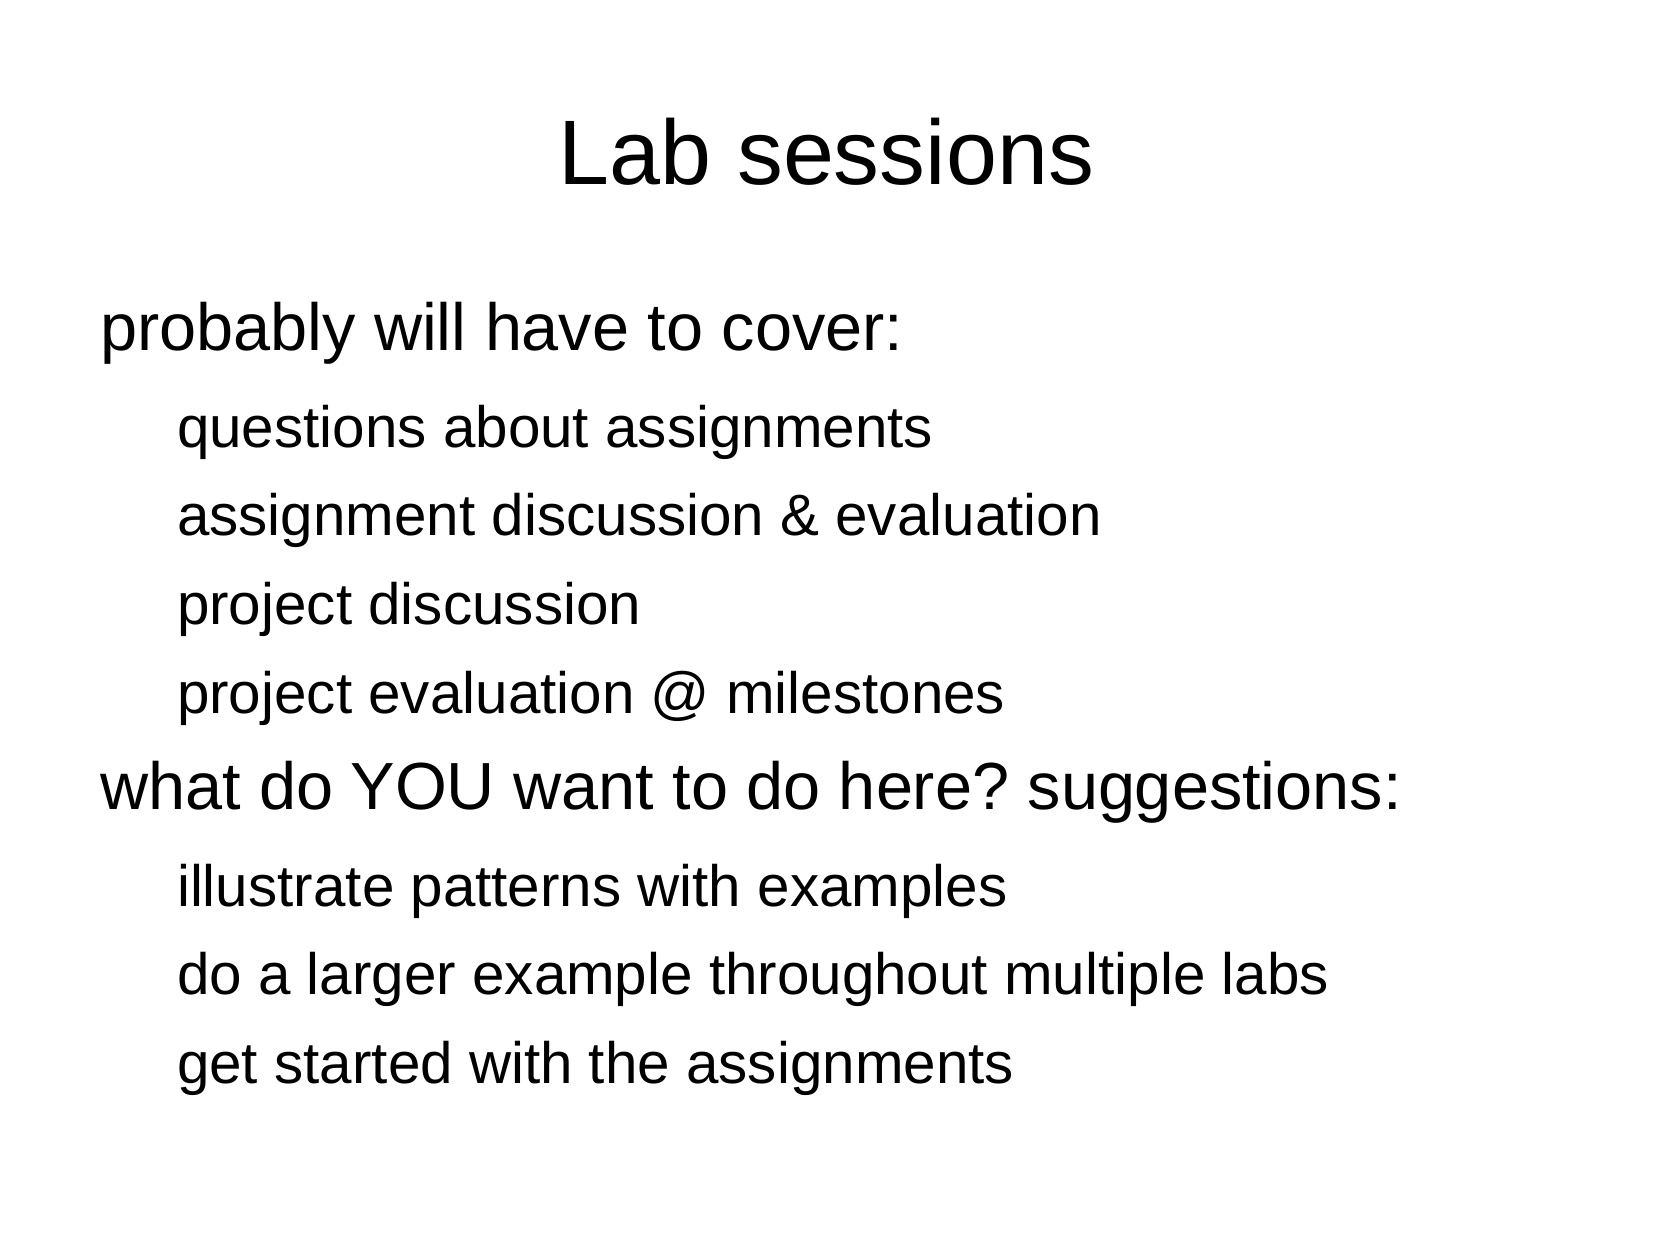

# Lab sessions
probably will have to cover:
questions about assignments
assignment discussion & evaluation
project discussion
project evaluation @ milestones
what do YOU want to do here? suggestions:
illustrate patterns with examples
do a larger example throughout multiple labs
get started with the assignments